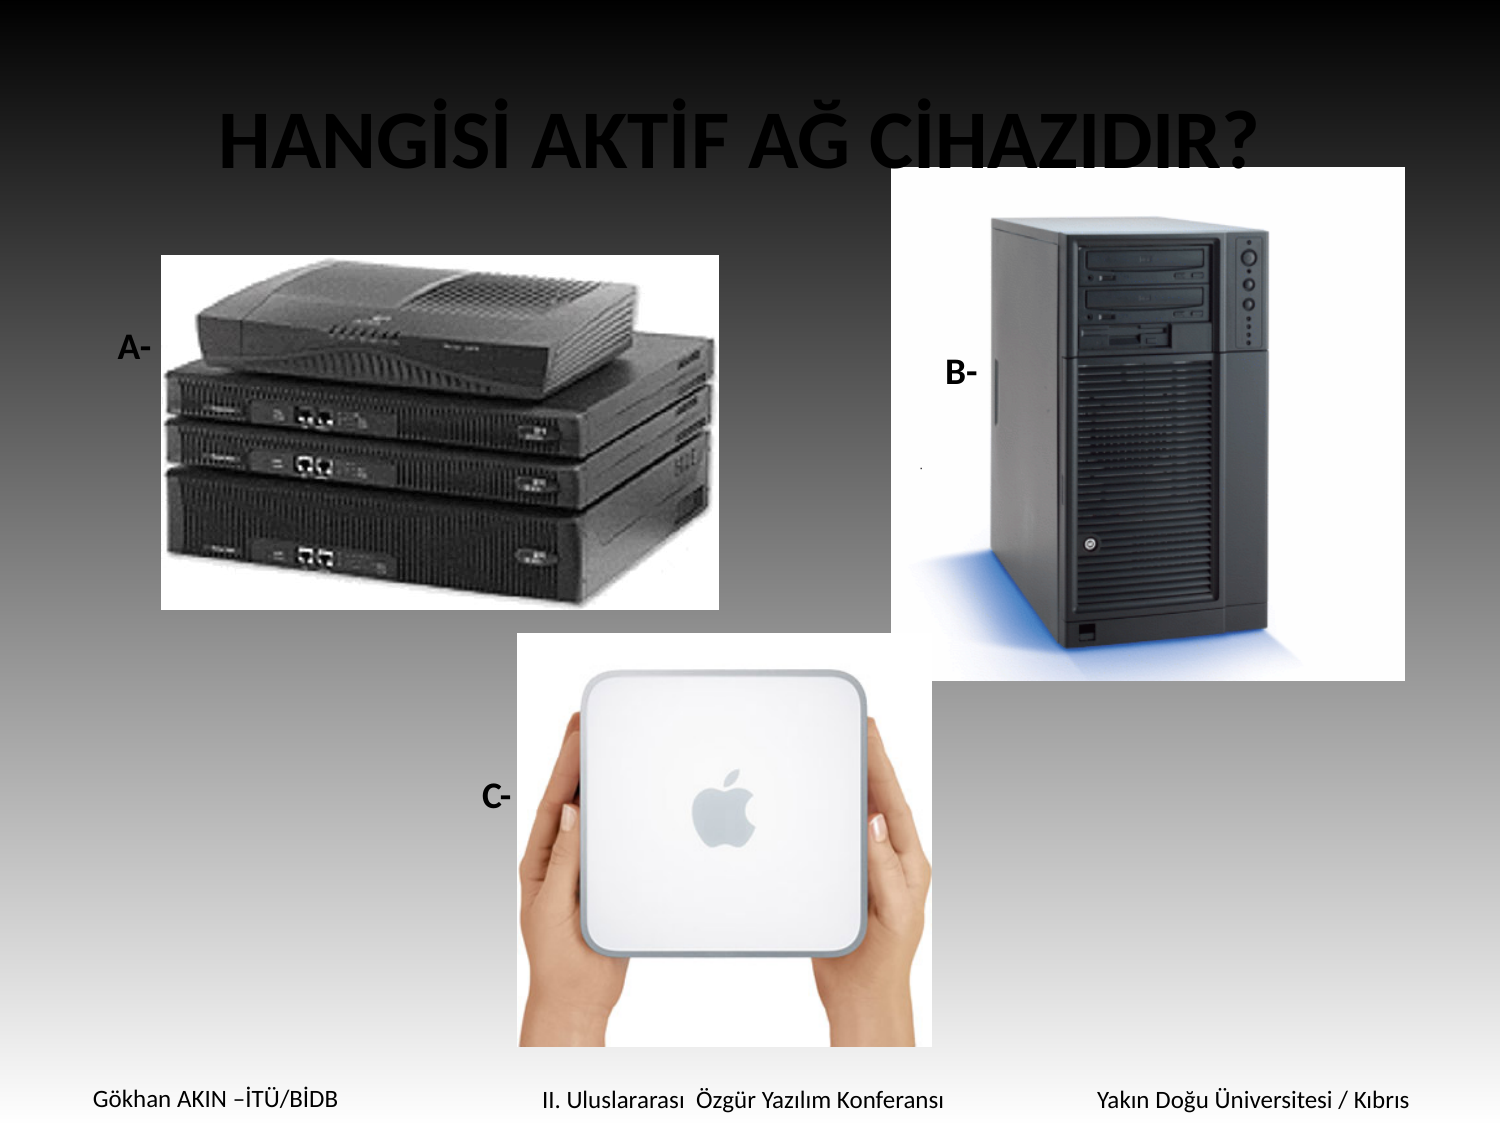

HANGİSİ AKTİF AĞ CİHAZIDIR?
A-
B-
C-